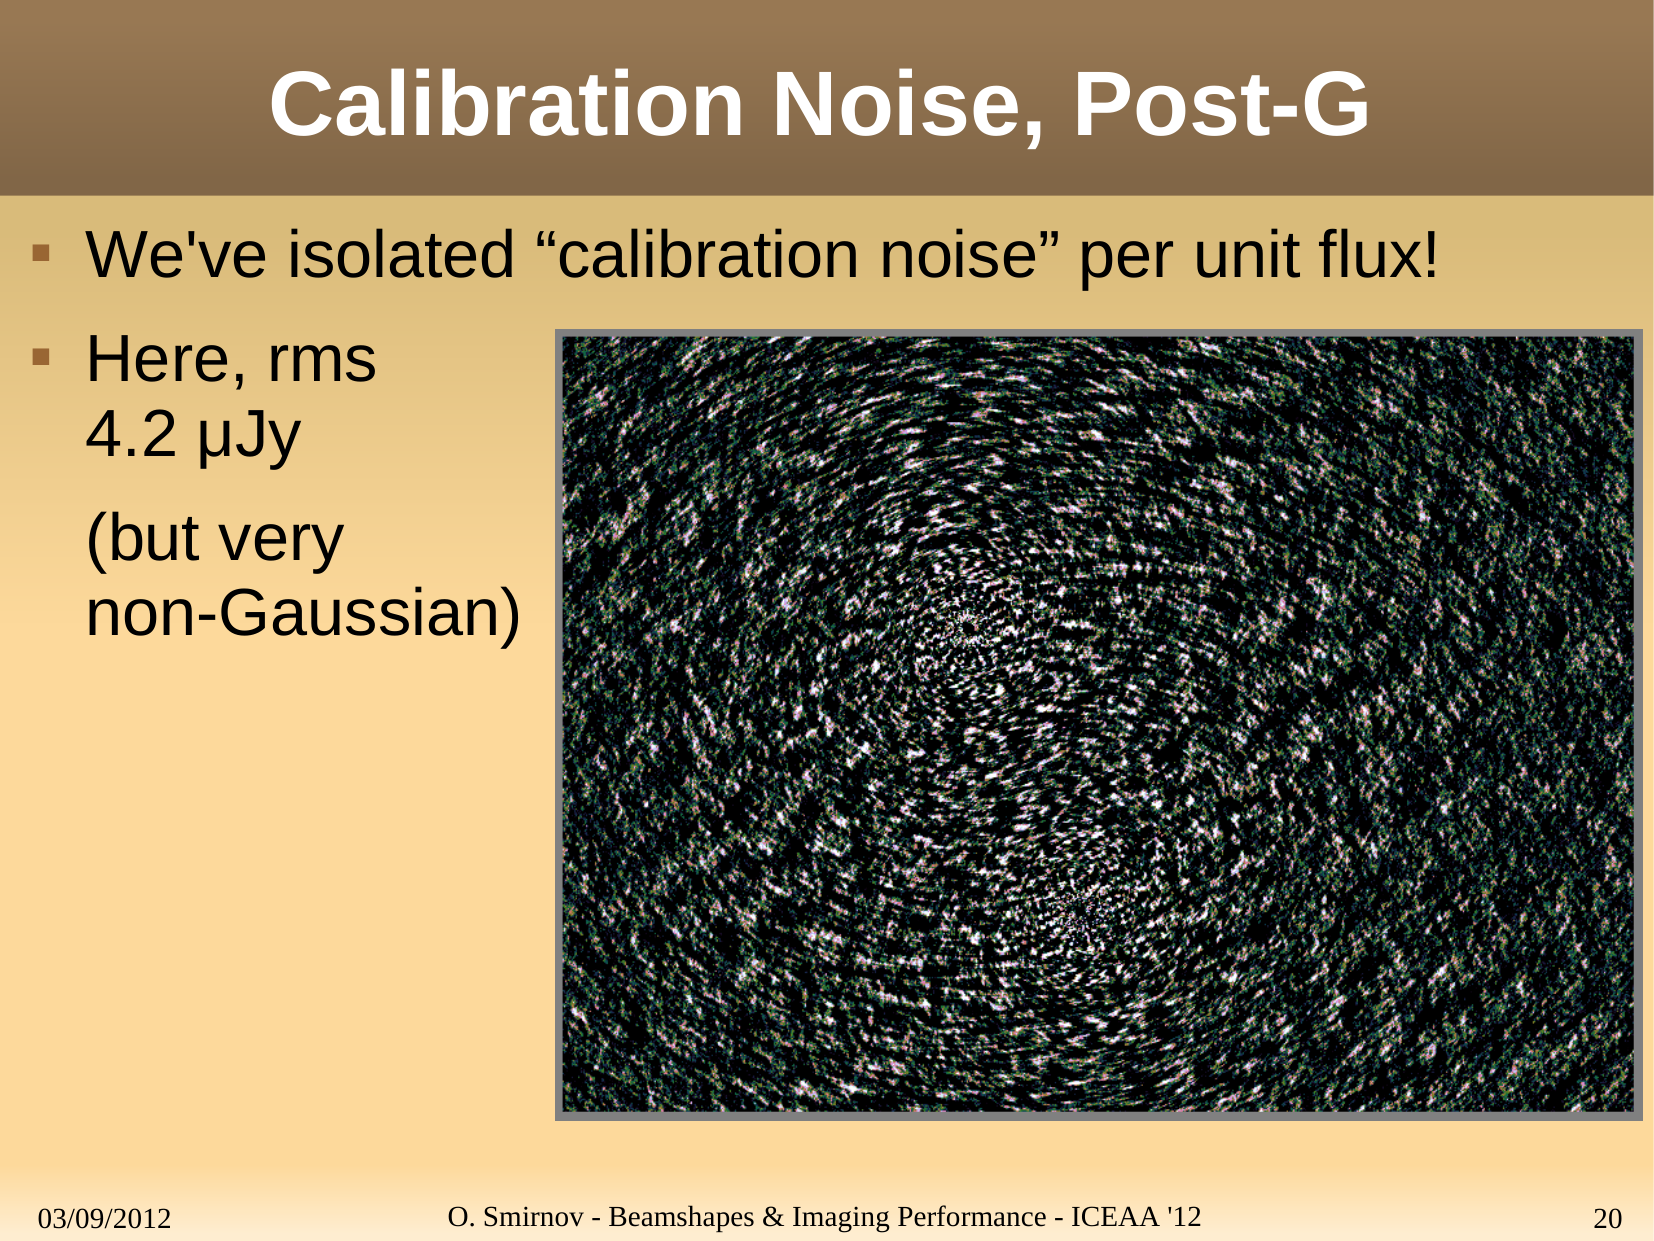

# Calibration Noise, Post-G
We've isolated “calibration noise” per unit flux!
Here, rms
4.2 μJy
(but very
non-Gaussian)
O. Smirnov - Beamshapes & Imaging Performance - ICEAA '12
03/09/2012
20